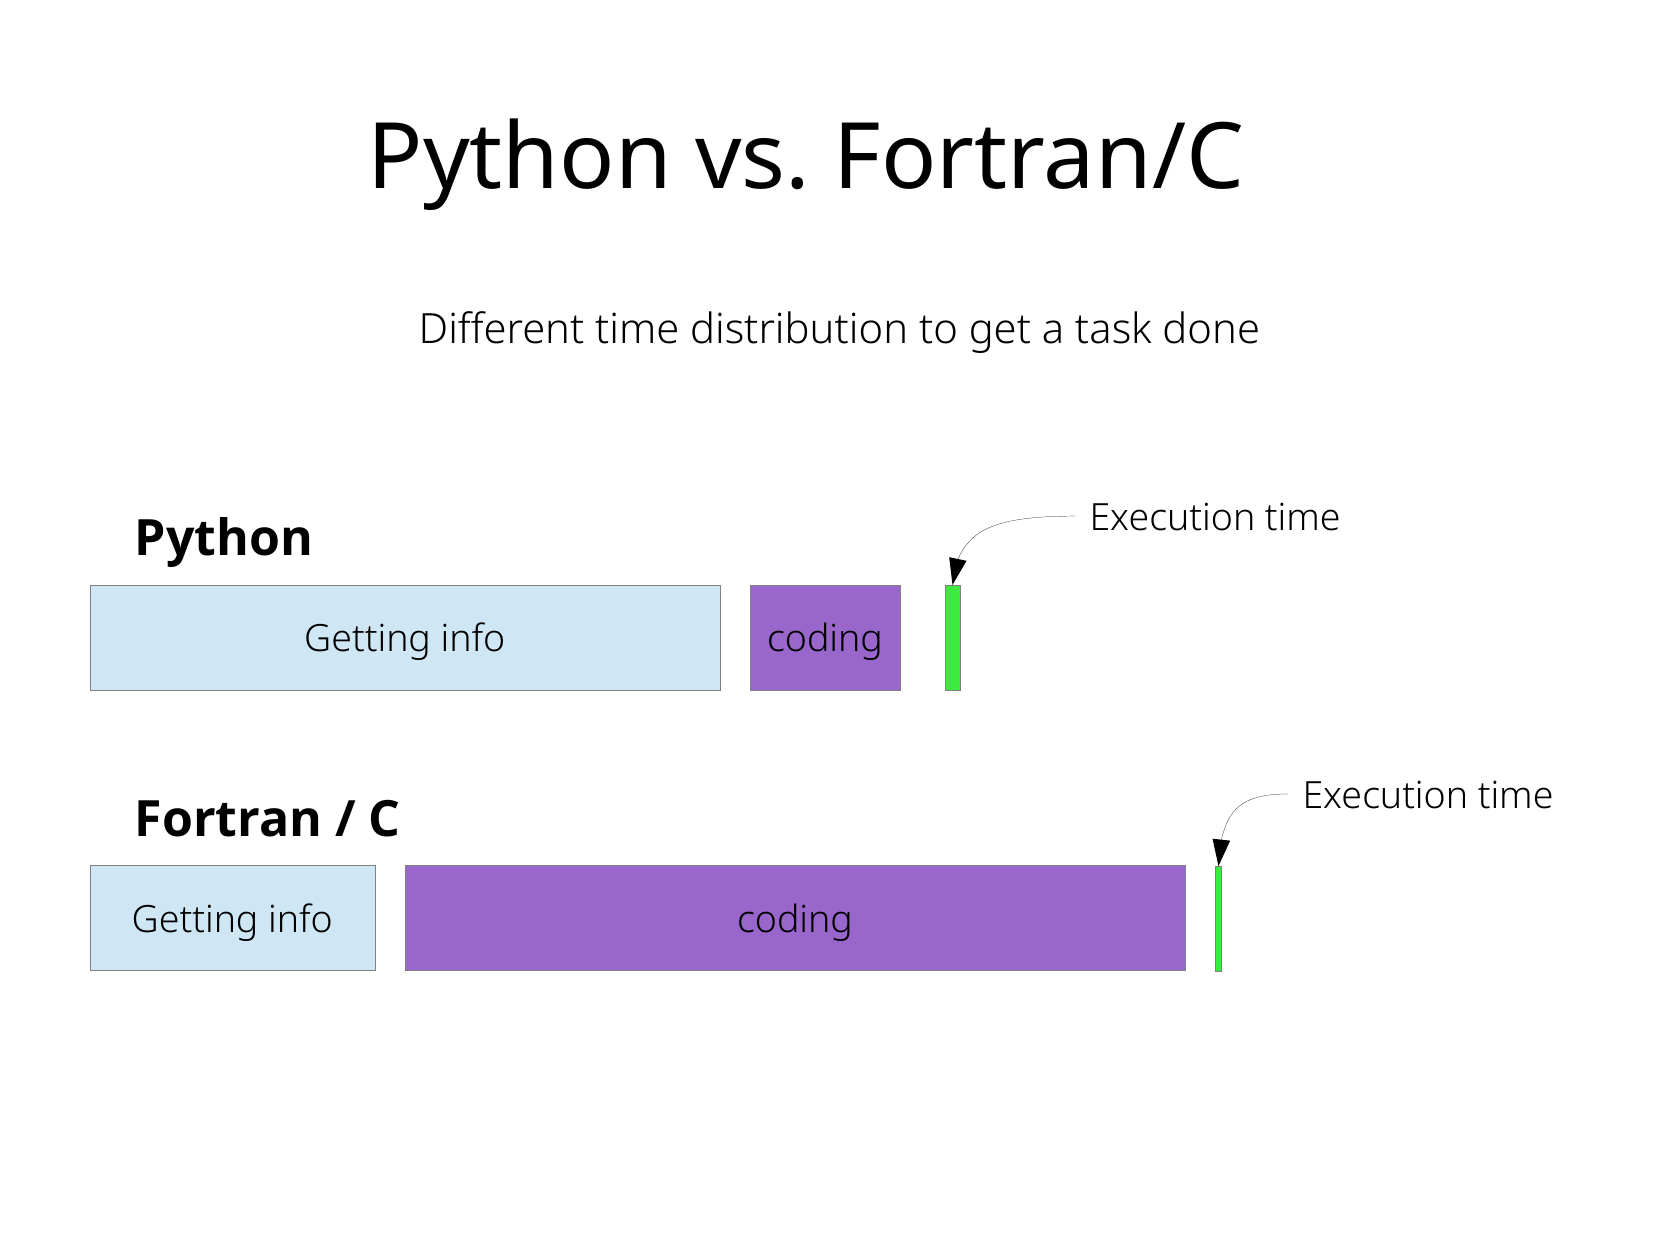

# Python vs. Fortran/C
Different time distribution to get a task done
Execution time
Python
Getting info
coding
Execution time
Fortran / C
Getting info
coding